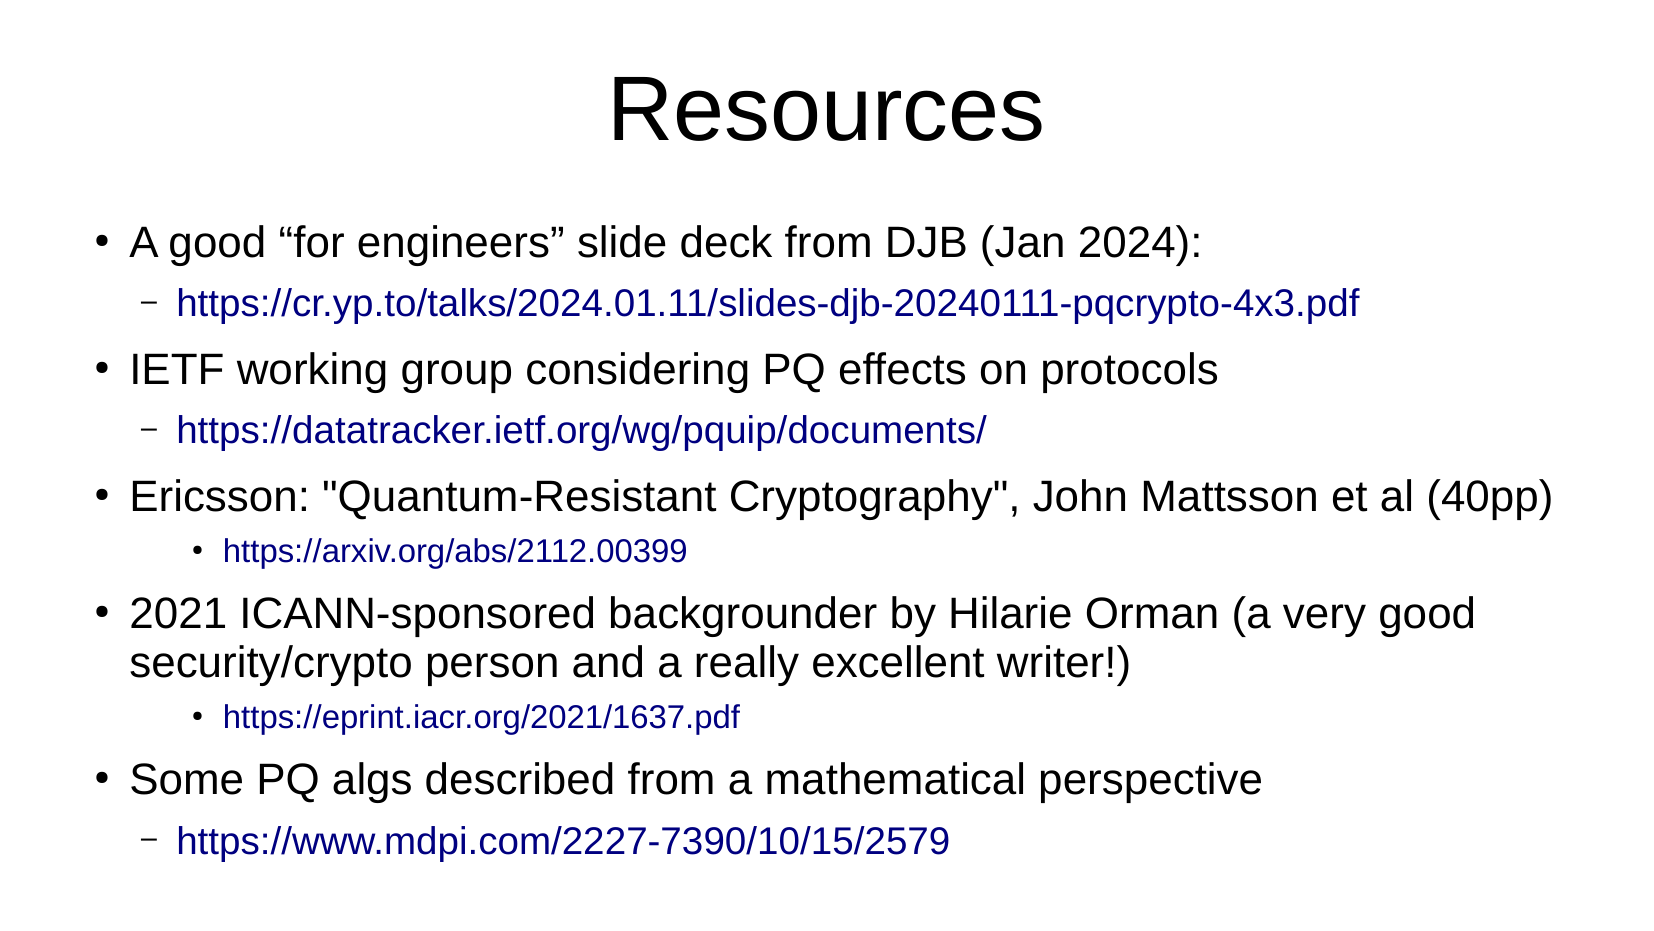

# Resources
A good “for engineers” slide deck from DJB (Jan 2024):
https://cr.yp.to/talks/2024.01.11/slides-djb-20240111-pqcrypto-4x3.pdf
IETF working group considering PQ effects on protocols
https://datatracker.ietf.org/wg/pquip/documents/
Ericsson: "Quantum-Resistant Cryptography", John Mattsson et al (40pp)
https://arxiv.org/abs/2112.00399
2021 ICANN-sponsored backgrounder by Hilarie Orman (a very good security/crypto person and a really excellent writer!)
https://eprint.iacr.org/2021/1637.pdf
Some PQ algs described from a mathematical perspective
https://www.mdpi.com/2227-7390/10/15/2579